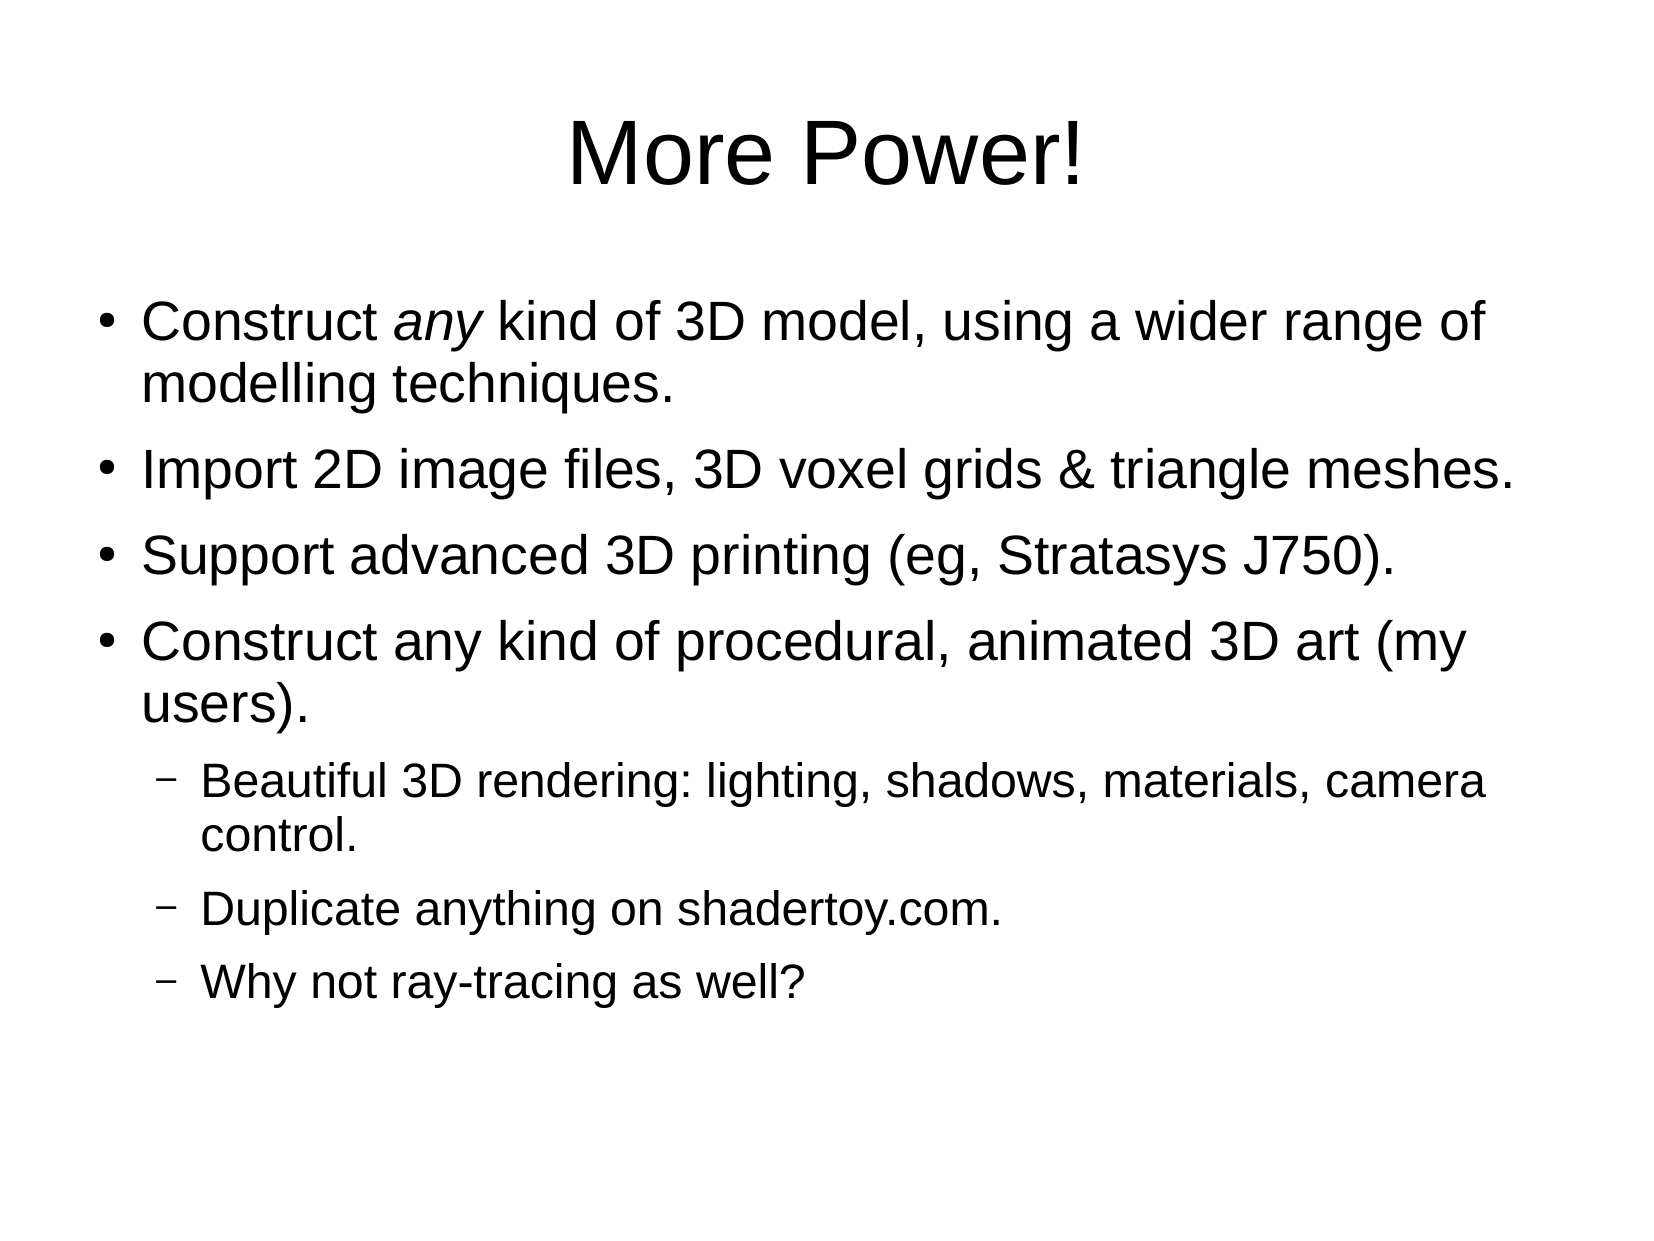

# More Power!
Construct any kind of 3D model, using a wider range of modelling techniques.
Import 2D image files, 3D voxel grids & triangle meshes.
Support advanced 3D printing (eg, Stratasys J750).
Construct any kind of procedural, animated 3D art (my users).
Beautiful 3D rendering: lighting, shadows, materials, camera control.
Duplicate anything on shadertoy.com.
Why not ray-tracing as well?